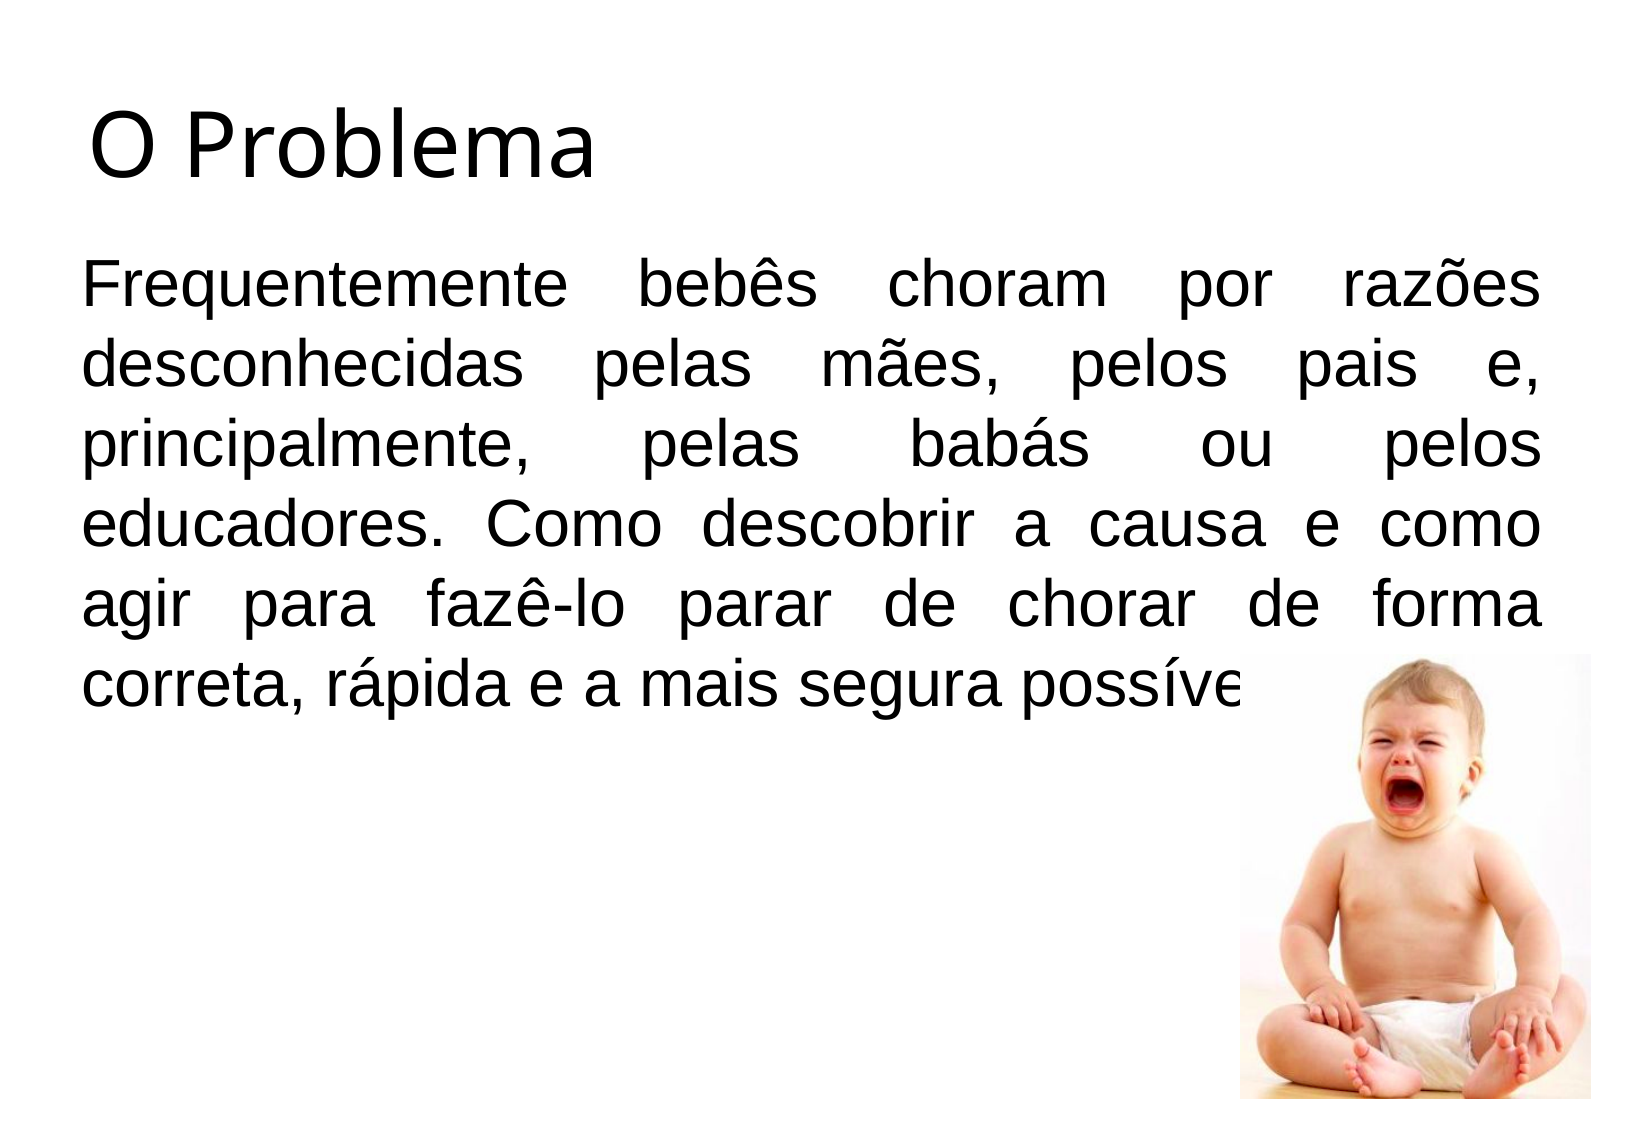

O Problema
Frequentemente bebês choram por razões desconhecidas pelas mães, pelos pais e, principalmente, pelas babás ou pelos educadores. Como descobrir a causa e como agir para fazê-lo parar de chorar de forma correta, rápida e a mais segura possível ?